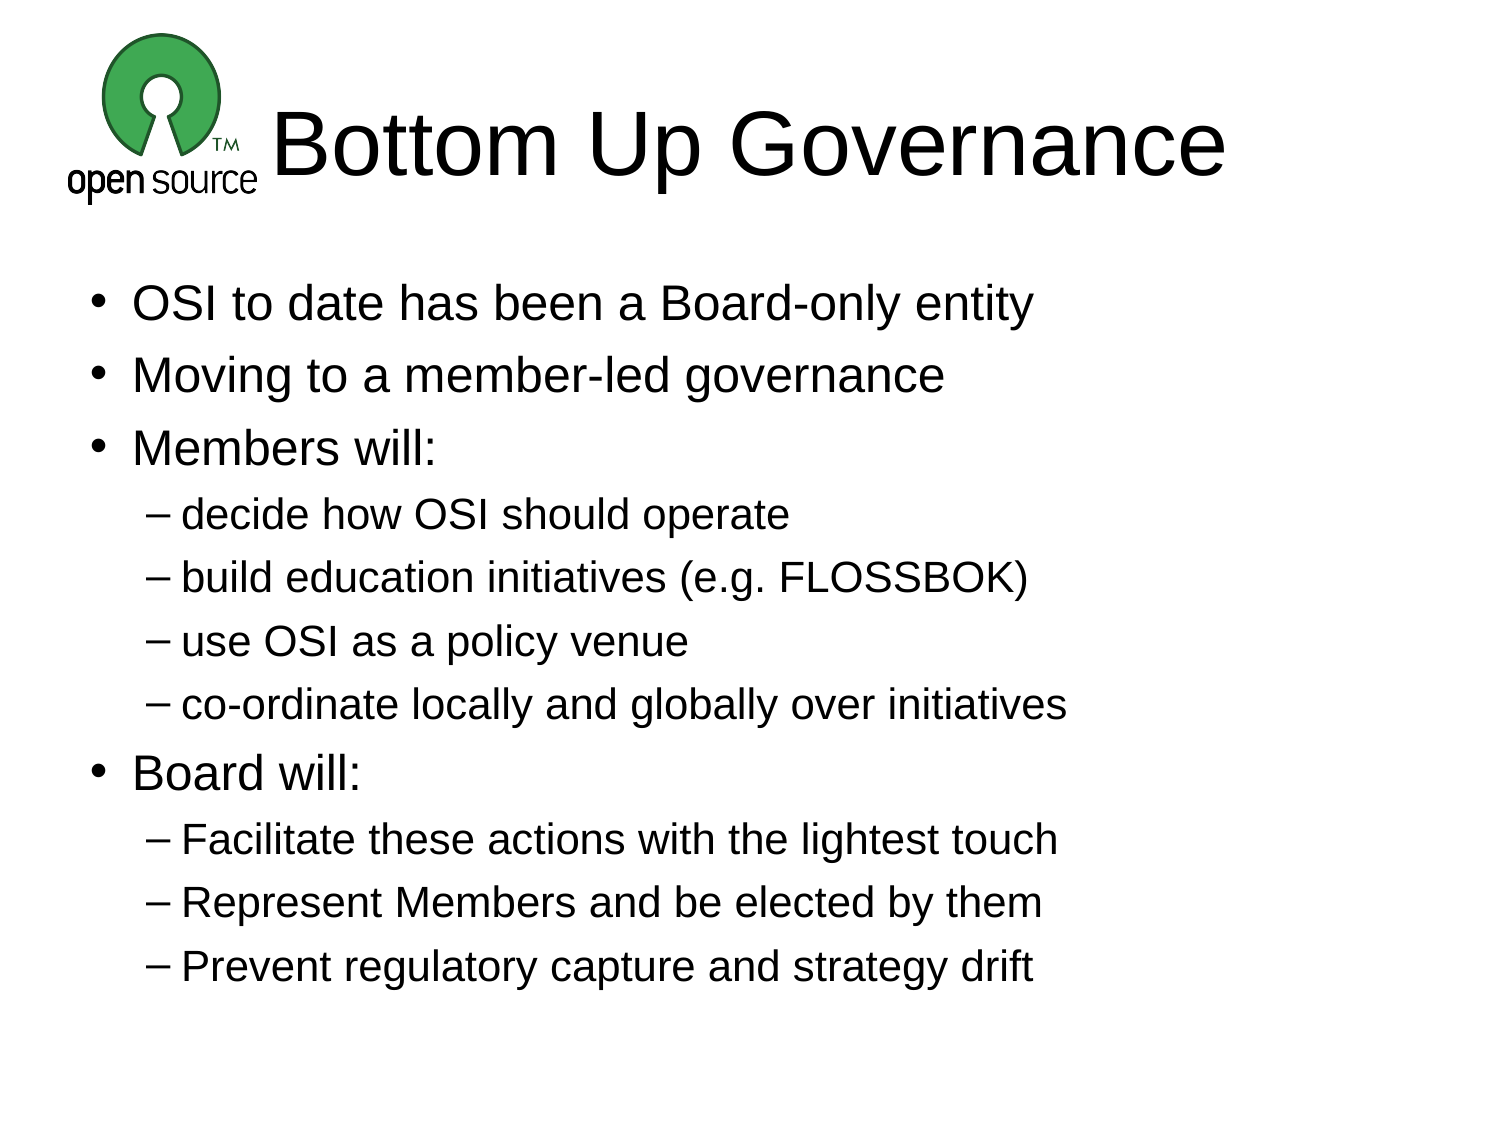

# Bottom Up Governance
OSI to date has been a Board-only entity
Moving to a member-led governance
Members will:
decide how OSI should operate
build education initiatives (e.g. FLOSSBOK)
use OSI as a policy venue
co-ordinate locally and globally over initiatives
Board will:
Facilitate these actions with the lightest touch
Represent Members and be elected by them
Prevent regulatory capture and strategy drift